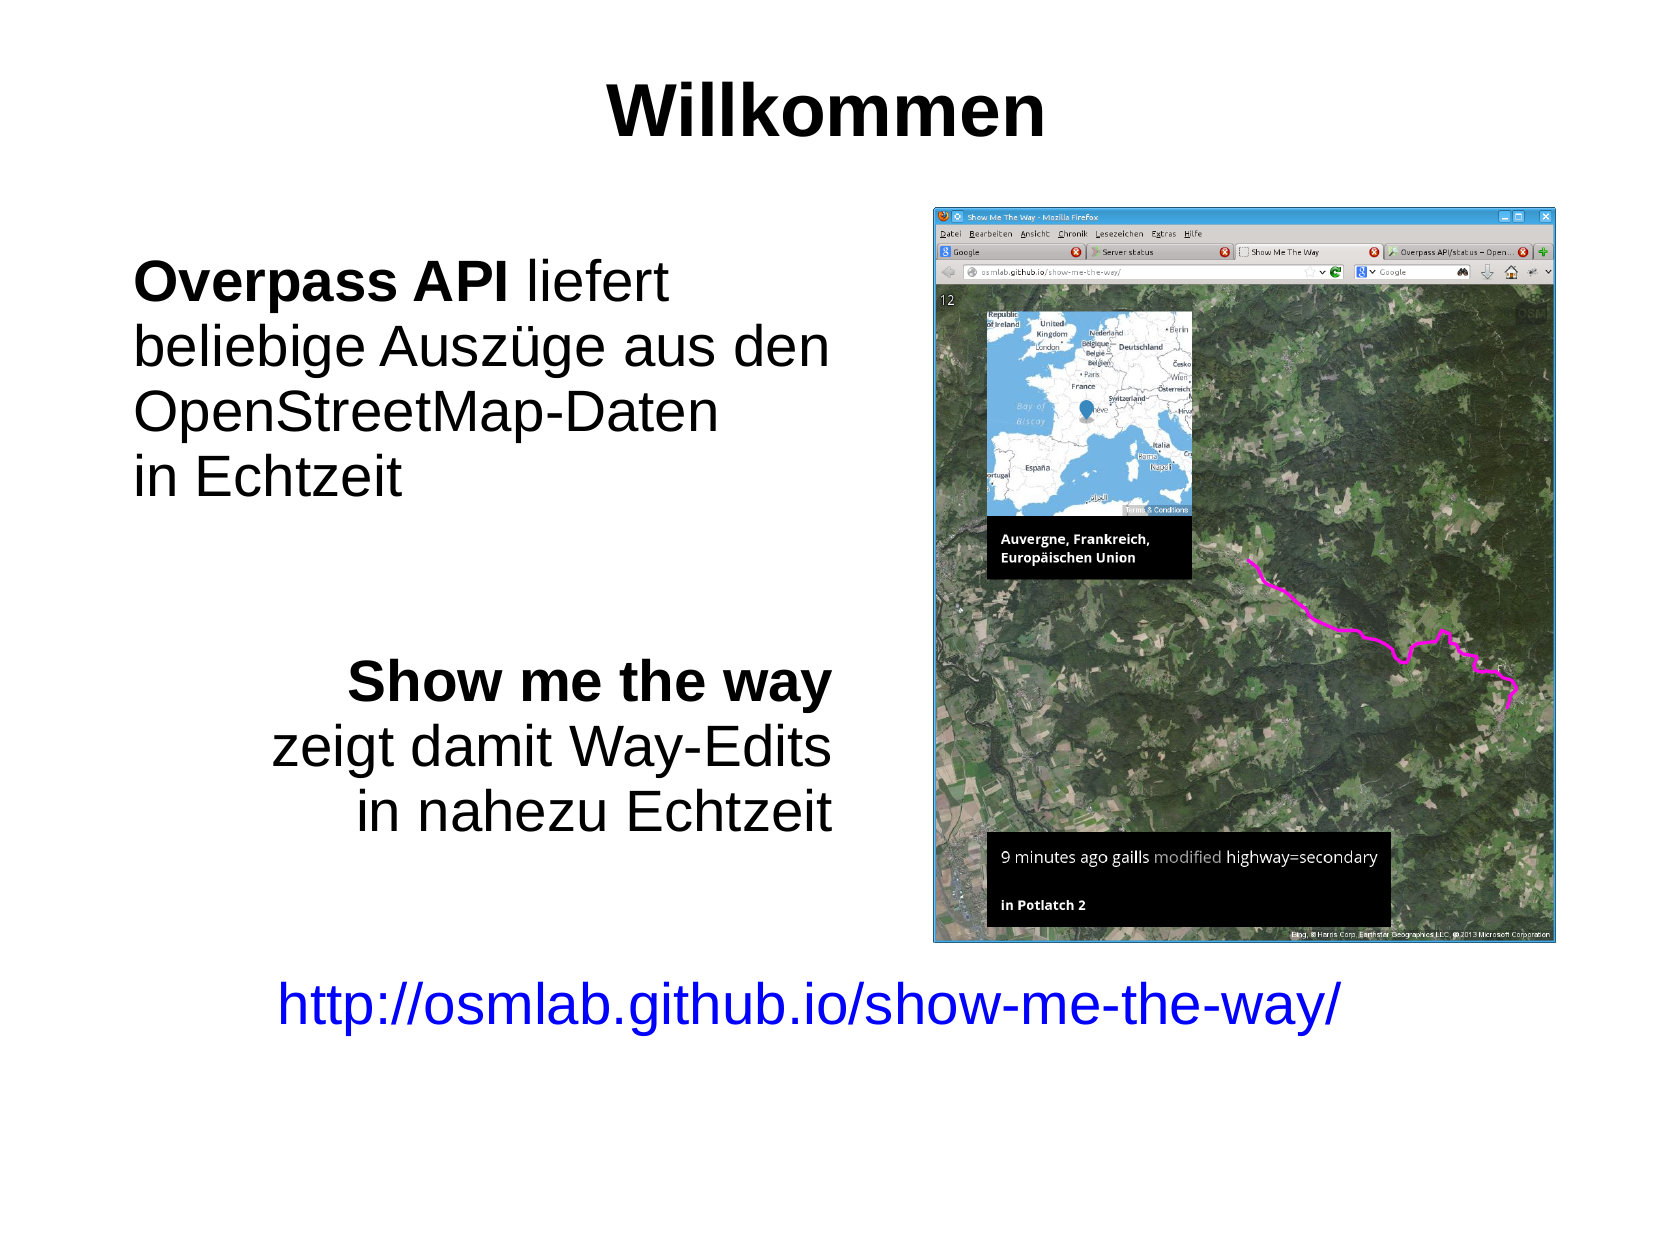

Willkommen
Overpass API liefert
beliebige Auszüge aus den
OpenStreetMap-Daten
in Echtzeit
Show me the way
zeigt damit Way-Edits
in nahezu Echtzeit
http://osmlab.github.io/show-me-the-way/